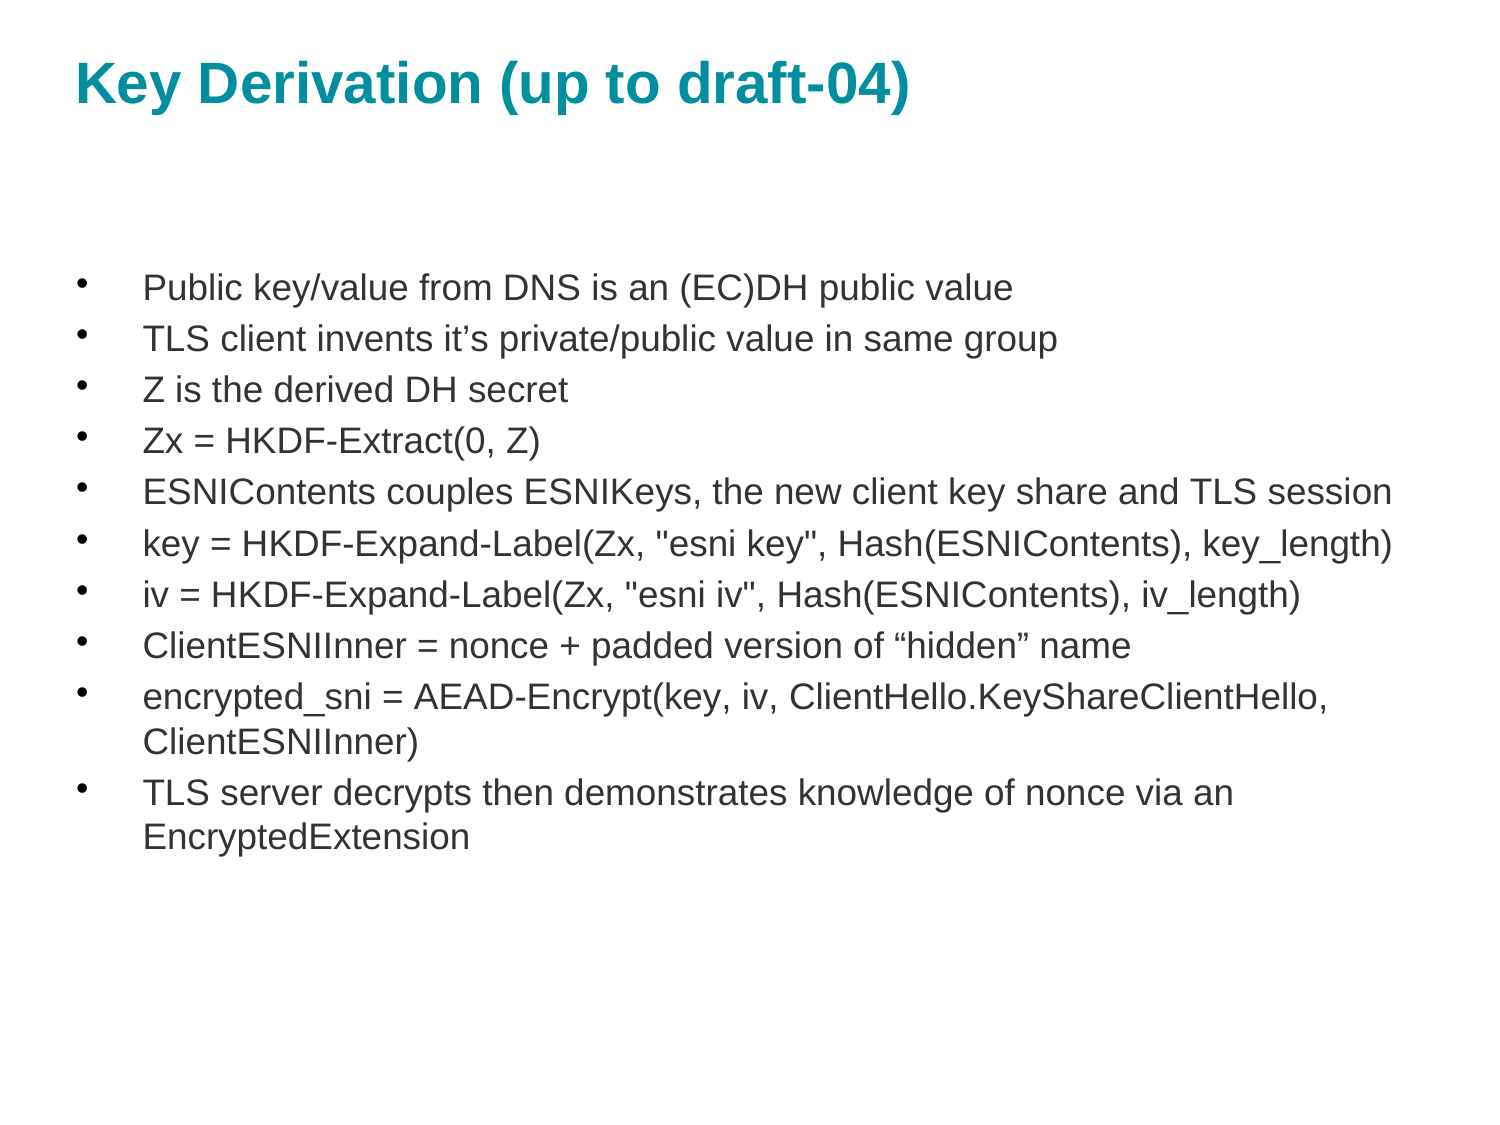

# Key Derivation (up to draft-04)
Public key/value from DNS is an (EC)DH public value
TLS client invents it’s private/public value in same group
Z is the derived DH secret
Zx = HKDF-Extract(0, Z)
ESNIContents couples ESNIKeys, the new client key share and TLS session
key = HKDF-Expand-Label(Zx, "esni key", Hash(ESNIContents), key_length)
iv = HKDF-Expand-Label(Zx, "esni iv", Hash(ESNIContents), iv_length)
ClientESNIInner = nonce + padded version of “hidden” name
encrypted_sni = AEAD-Encrypt(key, iv, ClientHello.KeyShareClientHello, ClientESNIInner)
TLS server decrypts then demonstrates knowledge of nonce via an EncryptedExtension